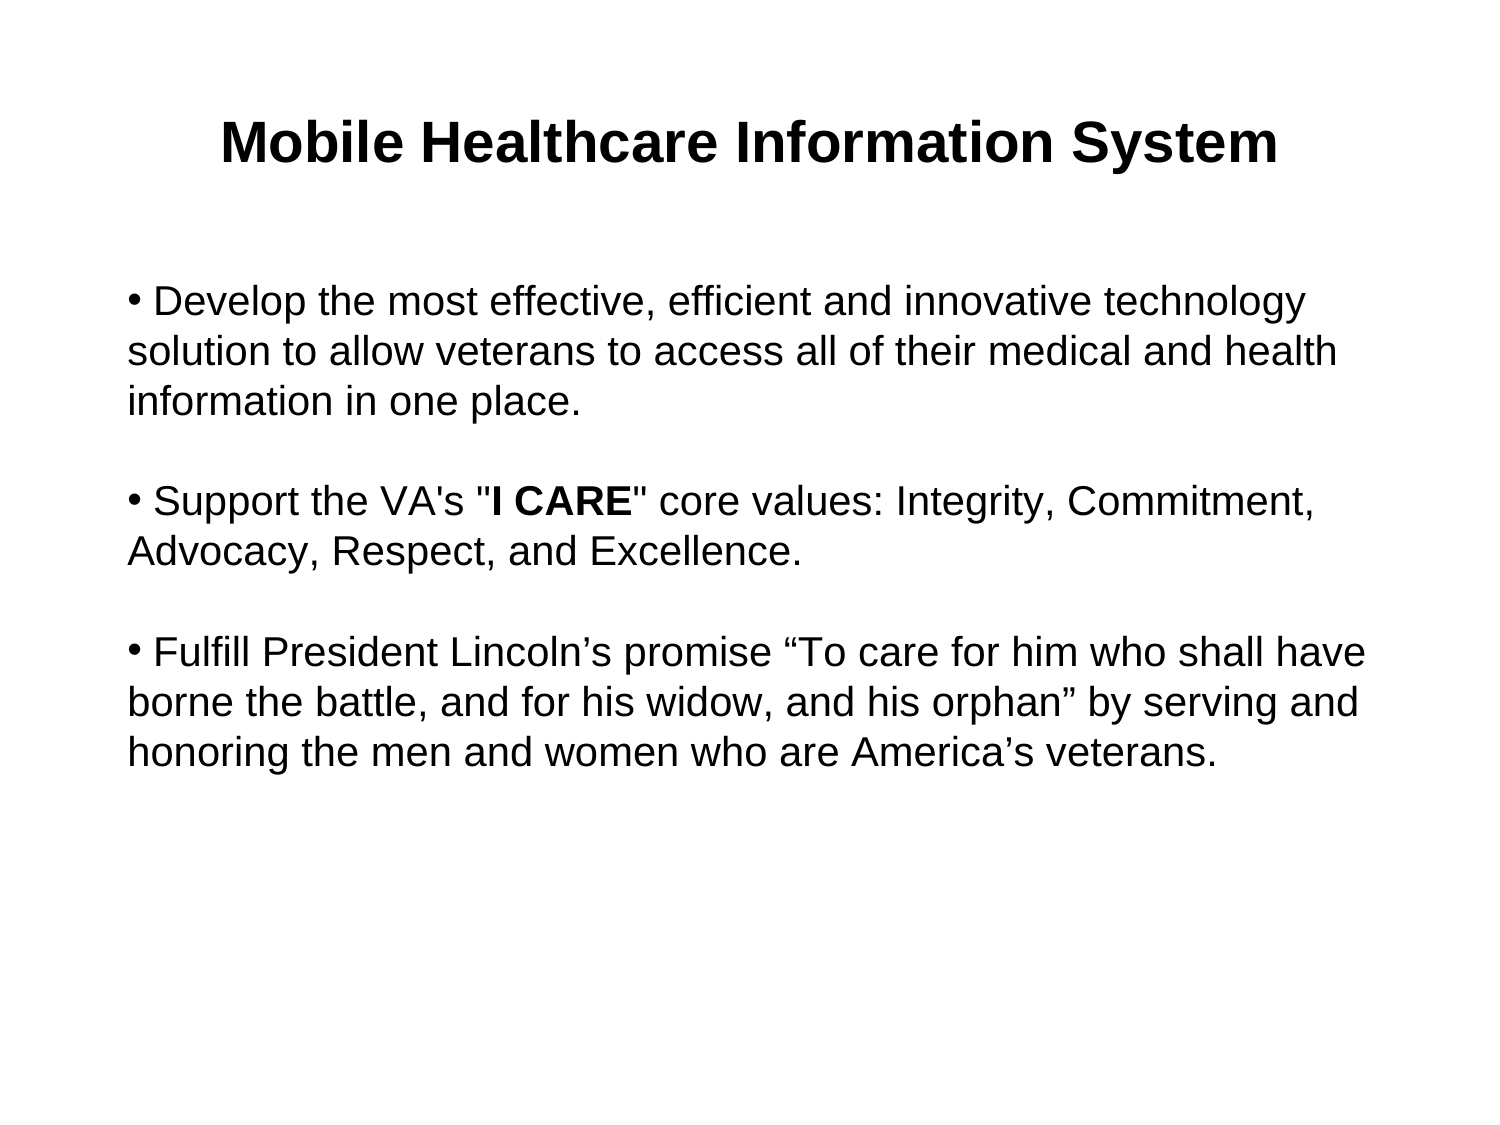

# Mobile Healthcare Information System
 Develop the most effective, efficient and innovative technology solution to allow veterans to access all of their medical and health information in one place.
 Support the VA's "I CARE" core values: Integrity, Commitment, Advocacy, Respect, and Excellence.
 Fulfill President Lincoln’s promise “To care for him who shall have borne the battle, and for his widow, and his orphan” by serving and honoring the men and women who are America’s veterans.